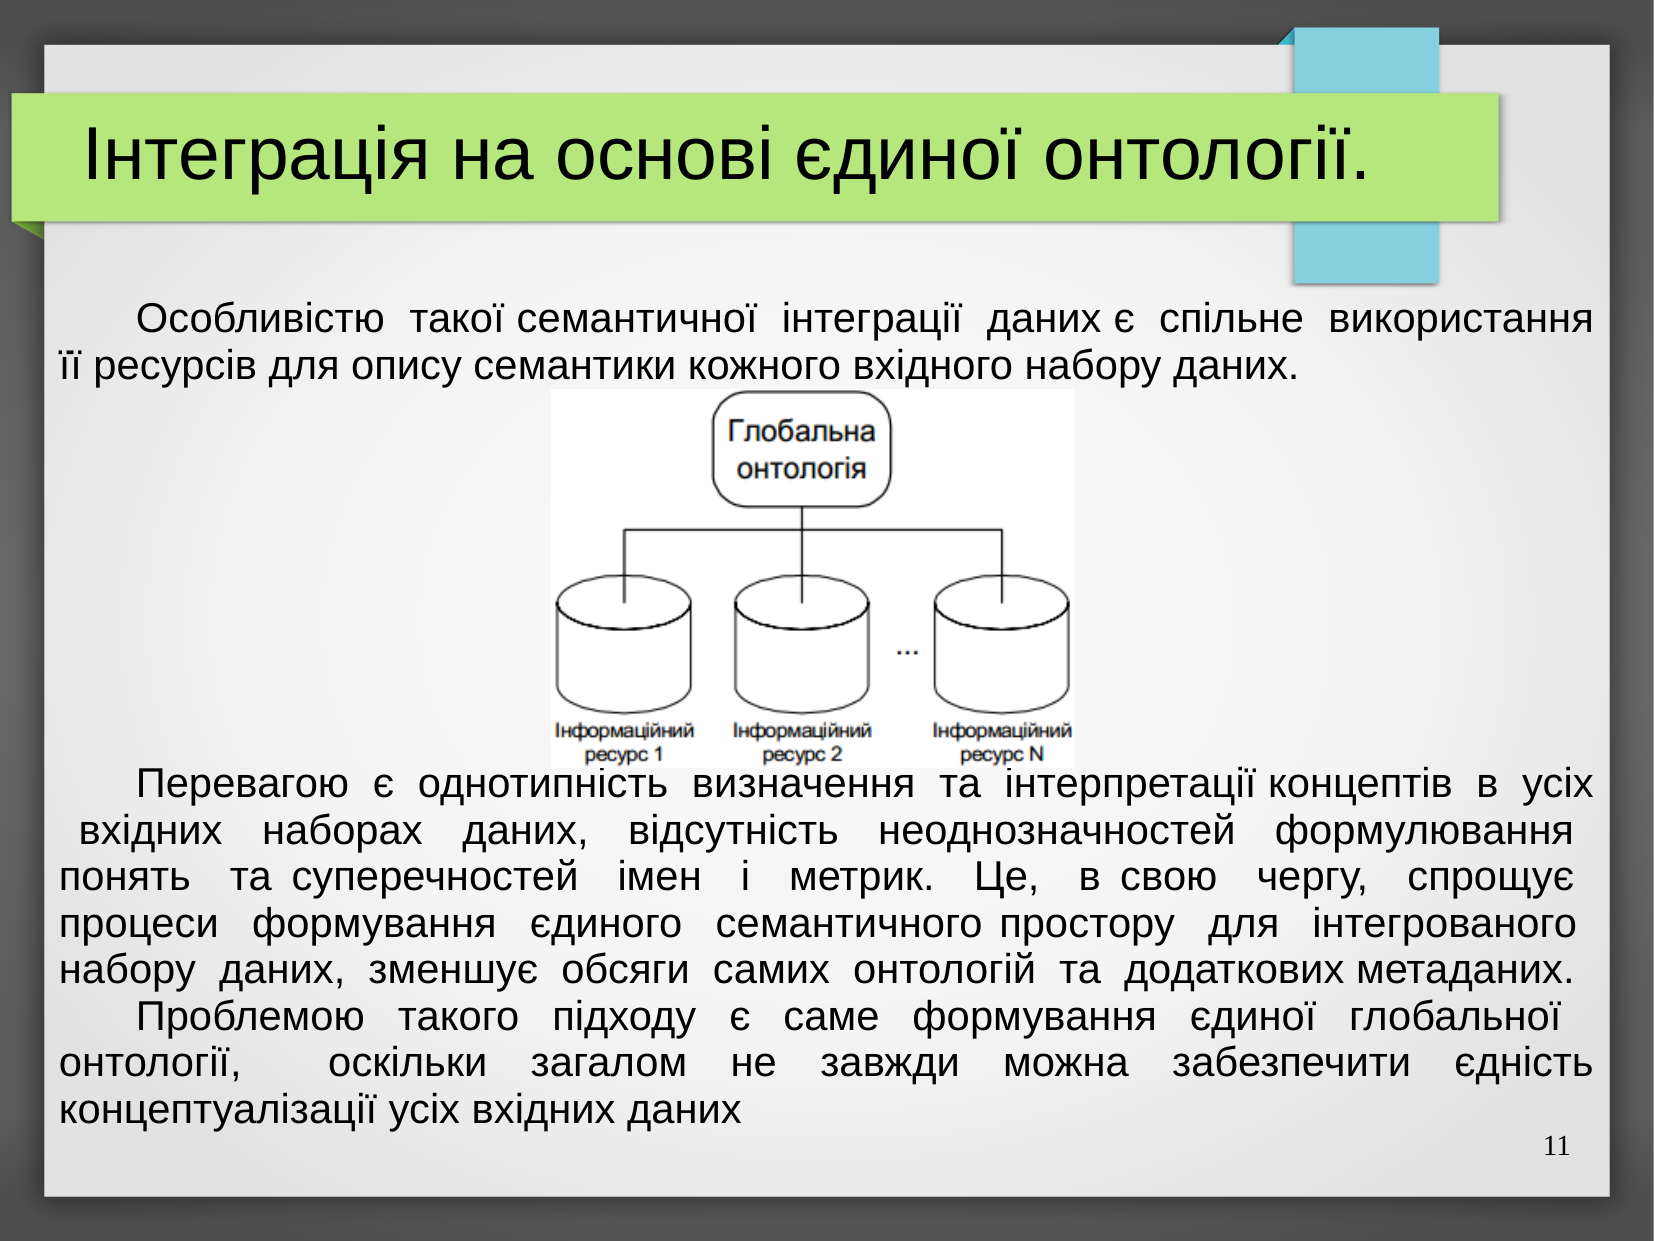

# Інтеграція на основі єдиної онтології.
Особливістю такої семантичної інтеграції даних є спільне використання її ресурсів для опису семантики кожного вхідного набору даних.
Перевагою є однотипність визначення та інтерпретації концептів в усіх вхідних наборах даних, відсутність неоднозначностей формулювання понять та суперечностей імен і метрик. Це, в свою чергу, спрощує процеси формування єдиного семантичного простору для інтегрованого набору даних, зменшує обсяги самих онтологій та додаткових метаданих.
Проблемою такого підходу є саме формування єдиної глобальної онтології, оскільки загалом не завжди можна забезпечити єдність концептуалізації усіх вхідних даних
11